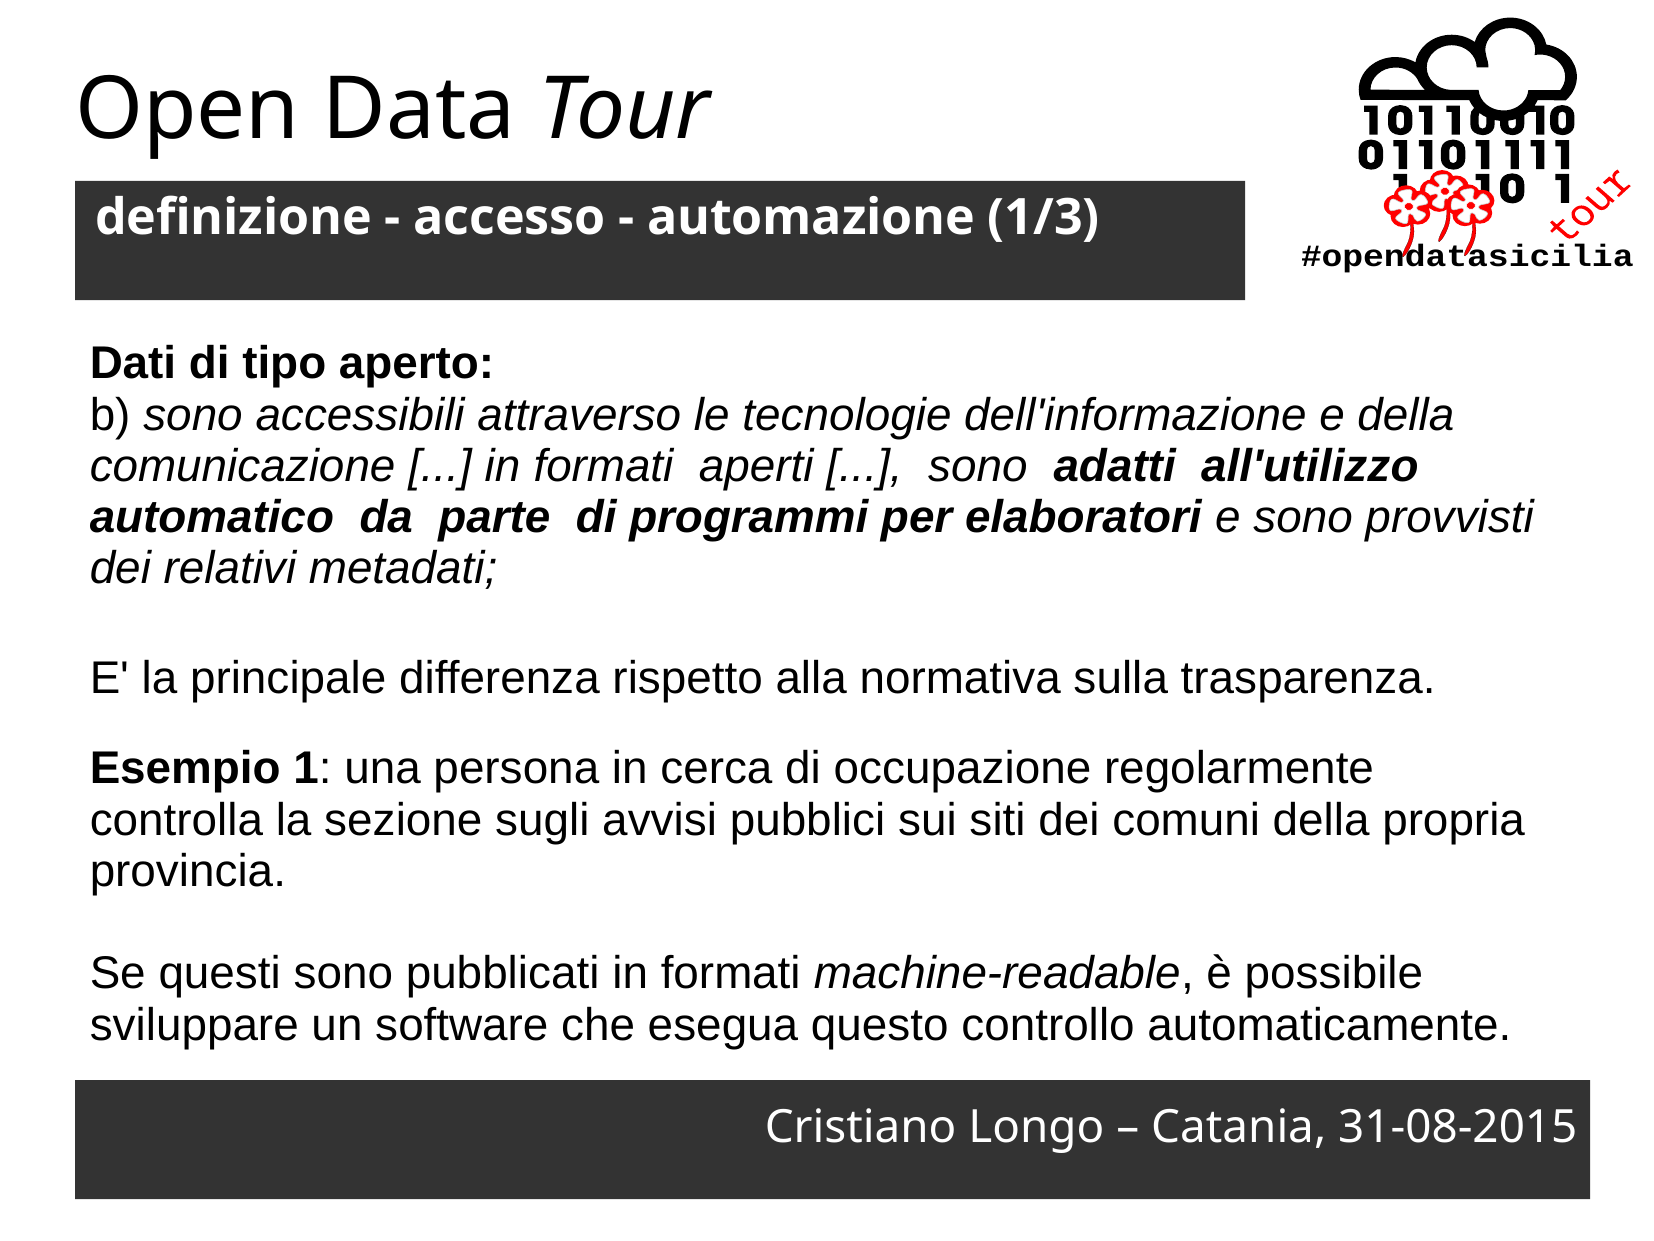

# Open Data Tour
 definizione - accesso - automazione (1/3)
Dati di tipo aperto:
b) sono accessibili attraverso le tecnologie dell'informazione e della comunicazione [...] in formati aperti [...], sono adatti all'utilizzo automatico da parte di programmi per elaboratori e sono provvisti dei relativi metadati;
E' la principale differenza rispetto alla normativa sulla trasparenza.
Esempio 1: una persona in cerca di occupazione regolarmente controlla la sezione sugli avvisi pubblici sui siti dei comuni della propria provincia.
Se questi sono pubblicati in formati machine-readable, è possibile sviluppare un software che esegua questo controllo automaticamente.
 Cristiano Longo – Catania, 31-08-2015